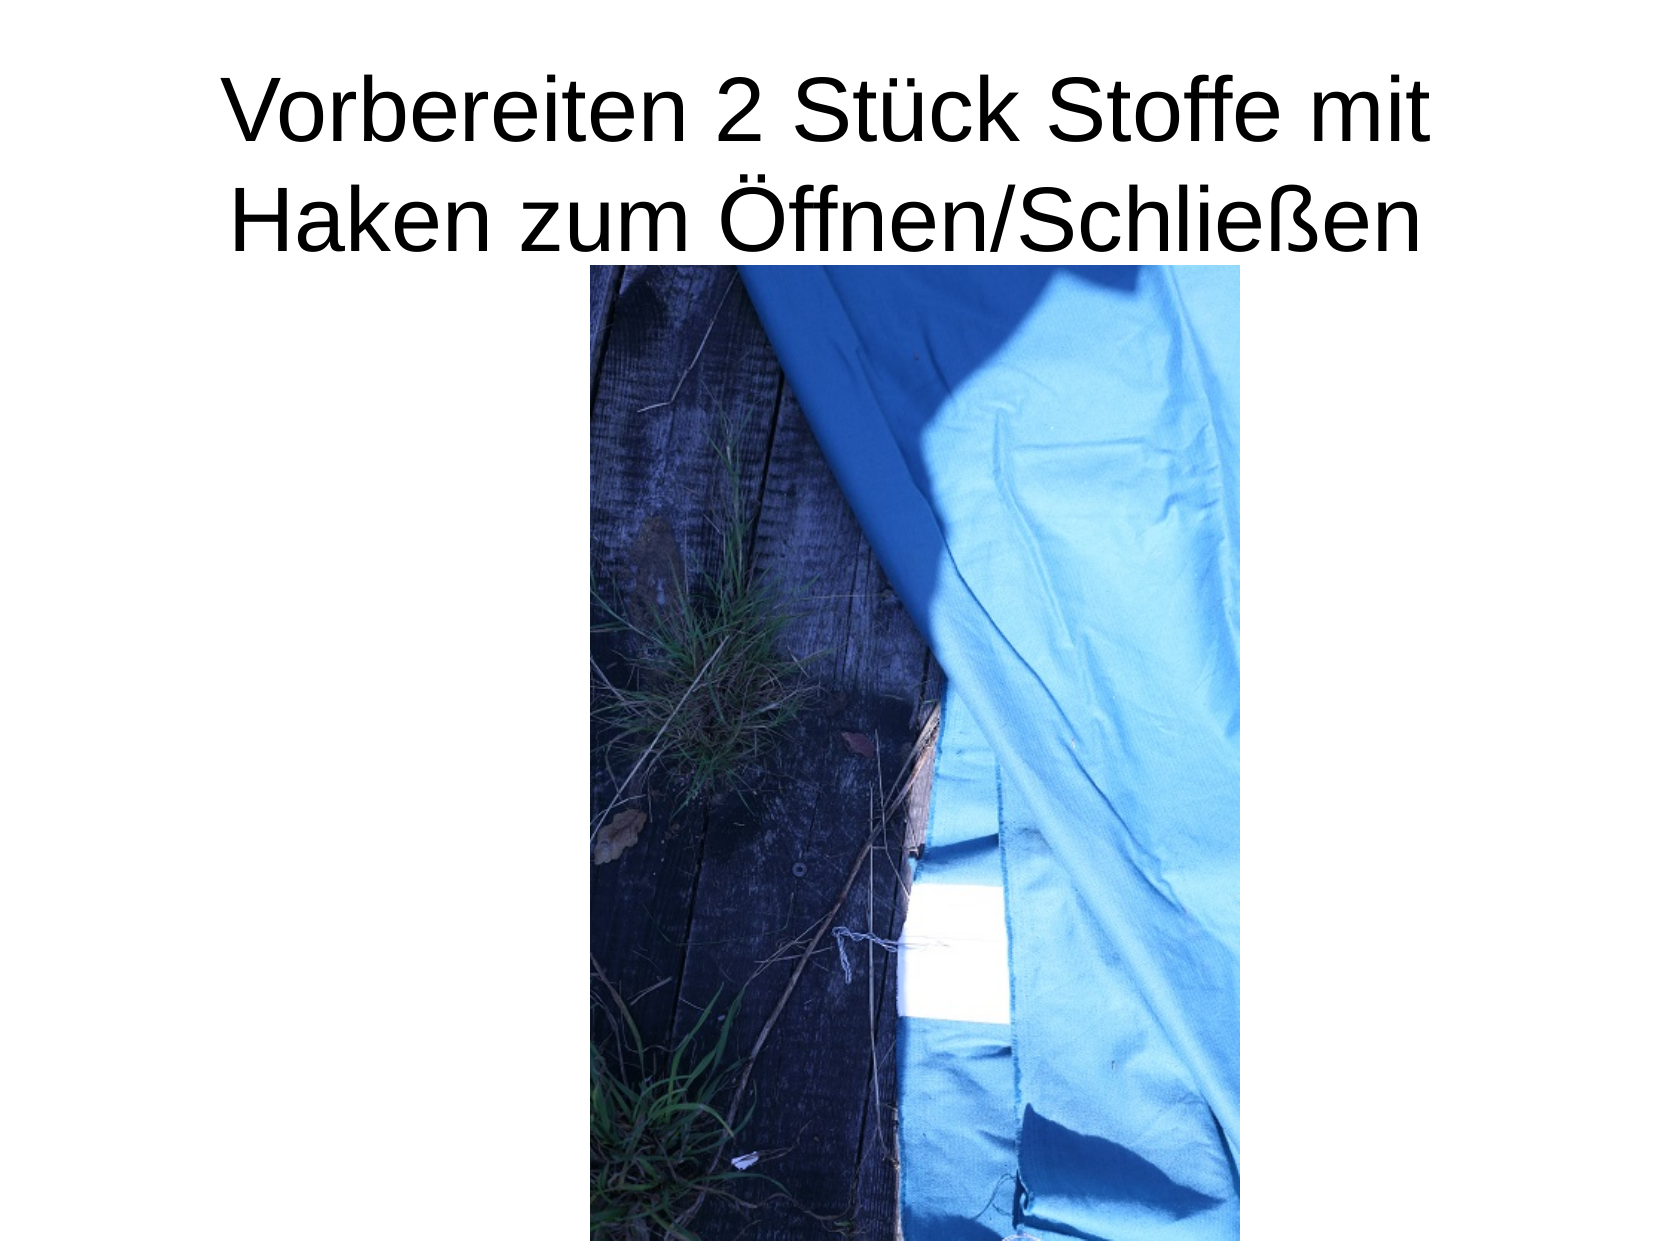

# Vorbereiten 2 Stück Stoffe mit Haken zum Öffnen/Schließen